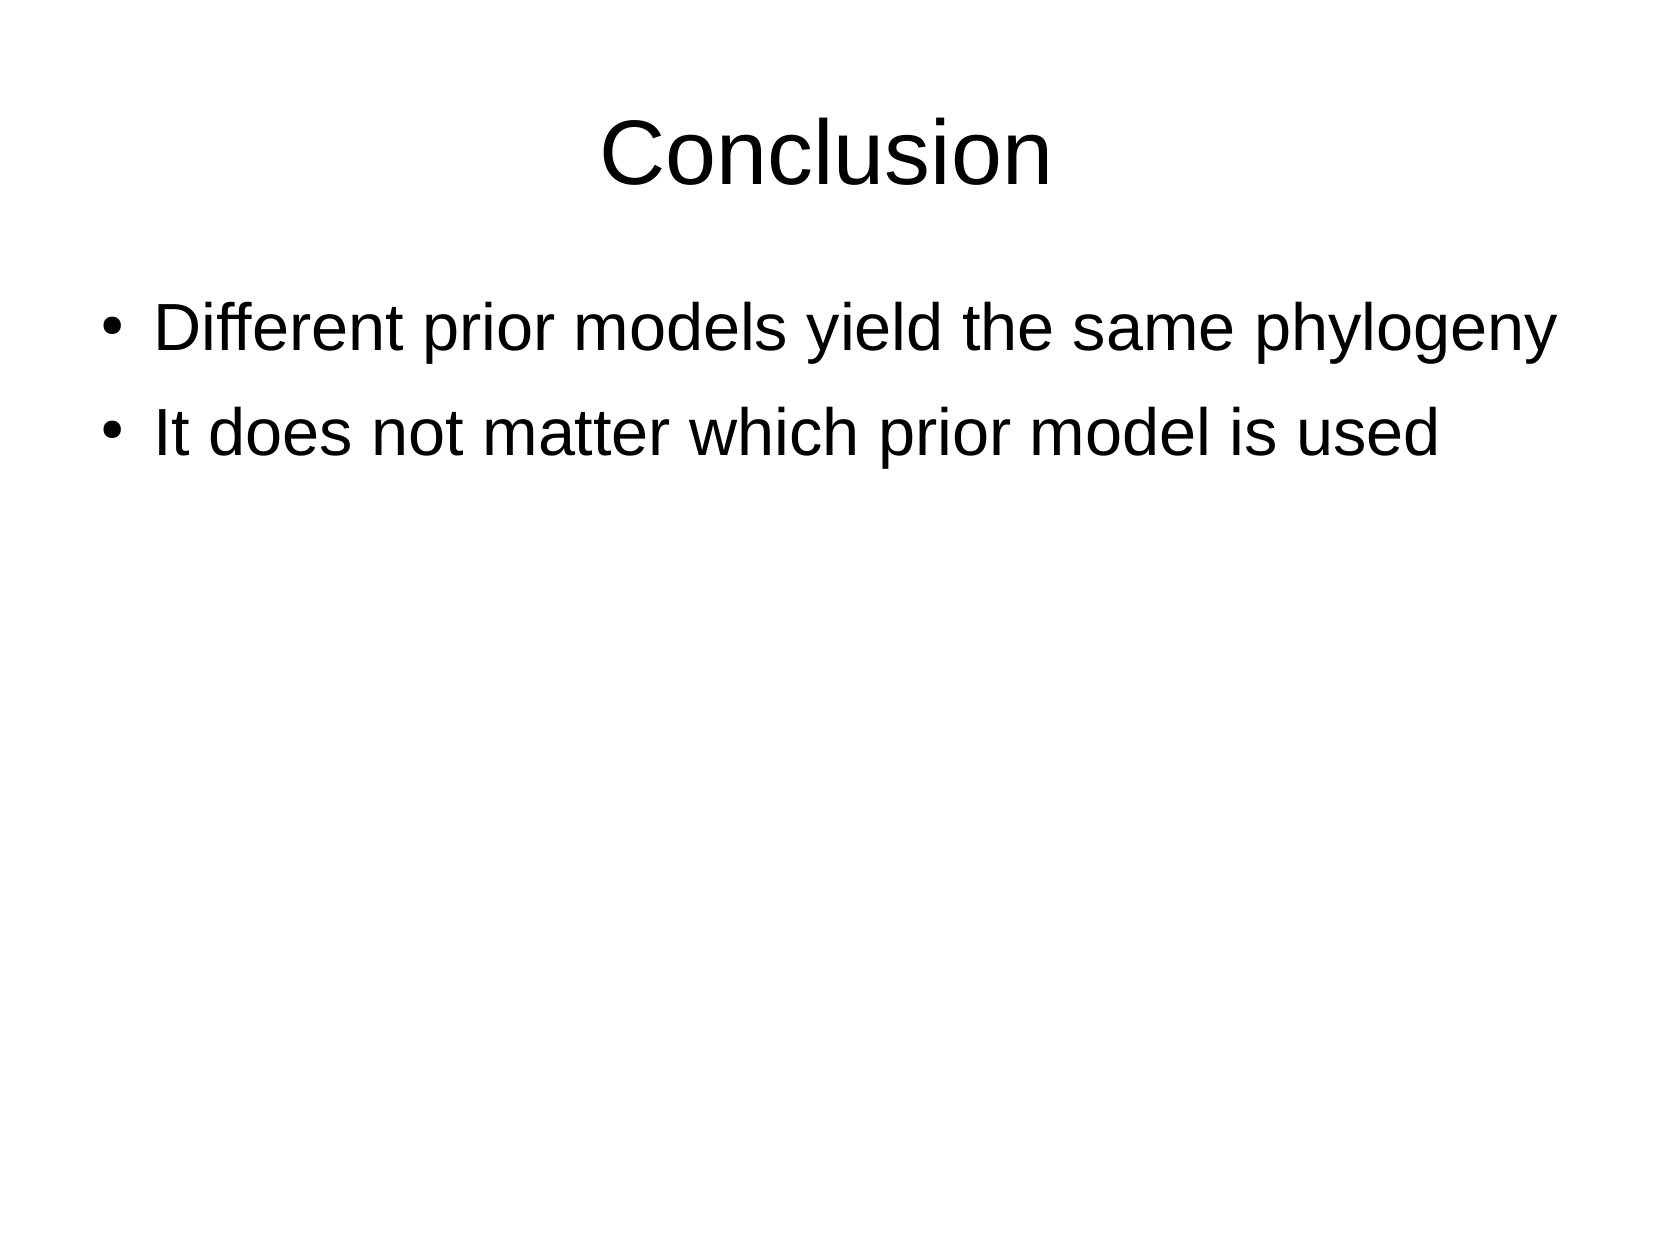

# Conclusion
Different prior models yield the same phylogeny
It does not matter which prior model is used